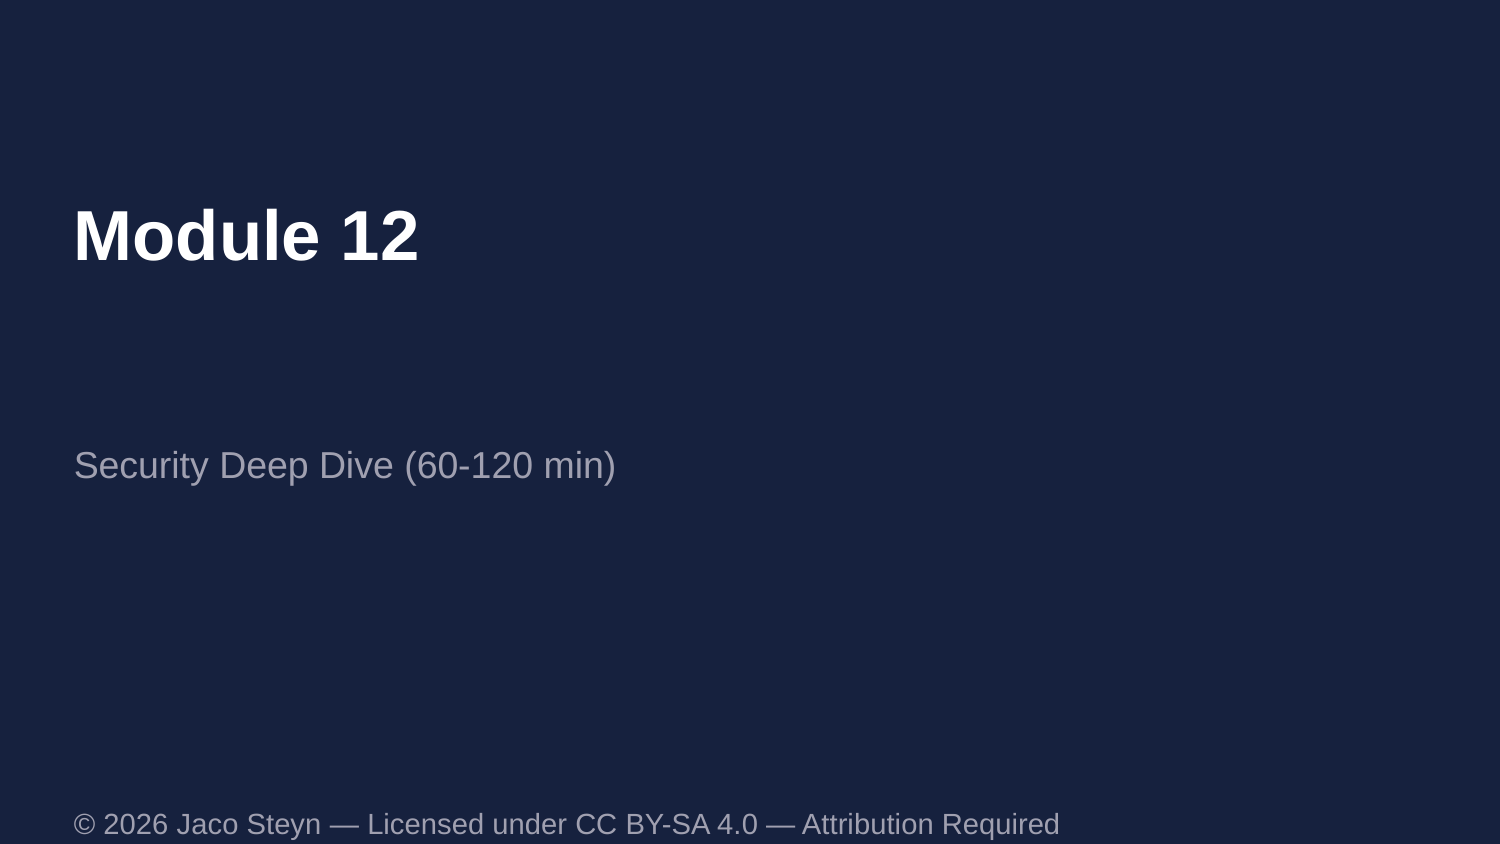

Module 12
Security Deep Dive (60-120 min)
© 2026 Jaco Steyn — Licensed under CC BY-SA 4.0 — Attribution Required